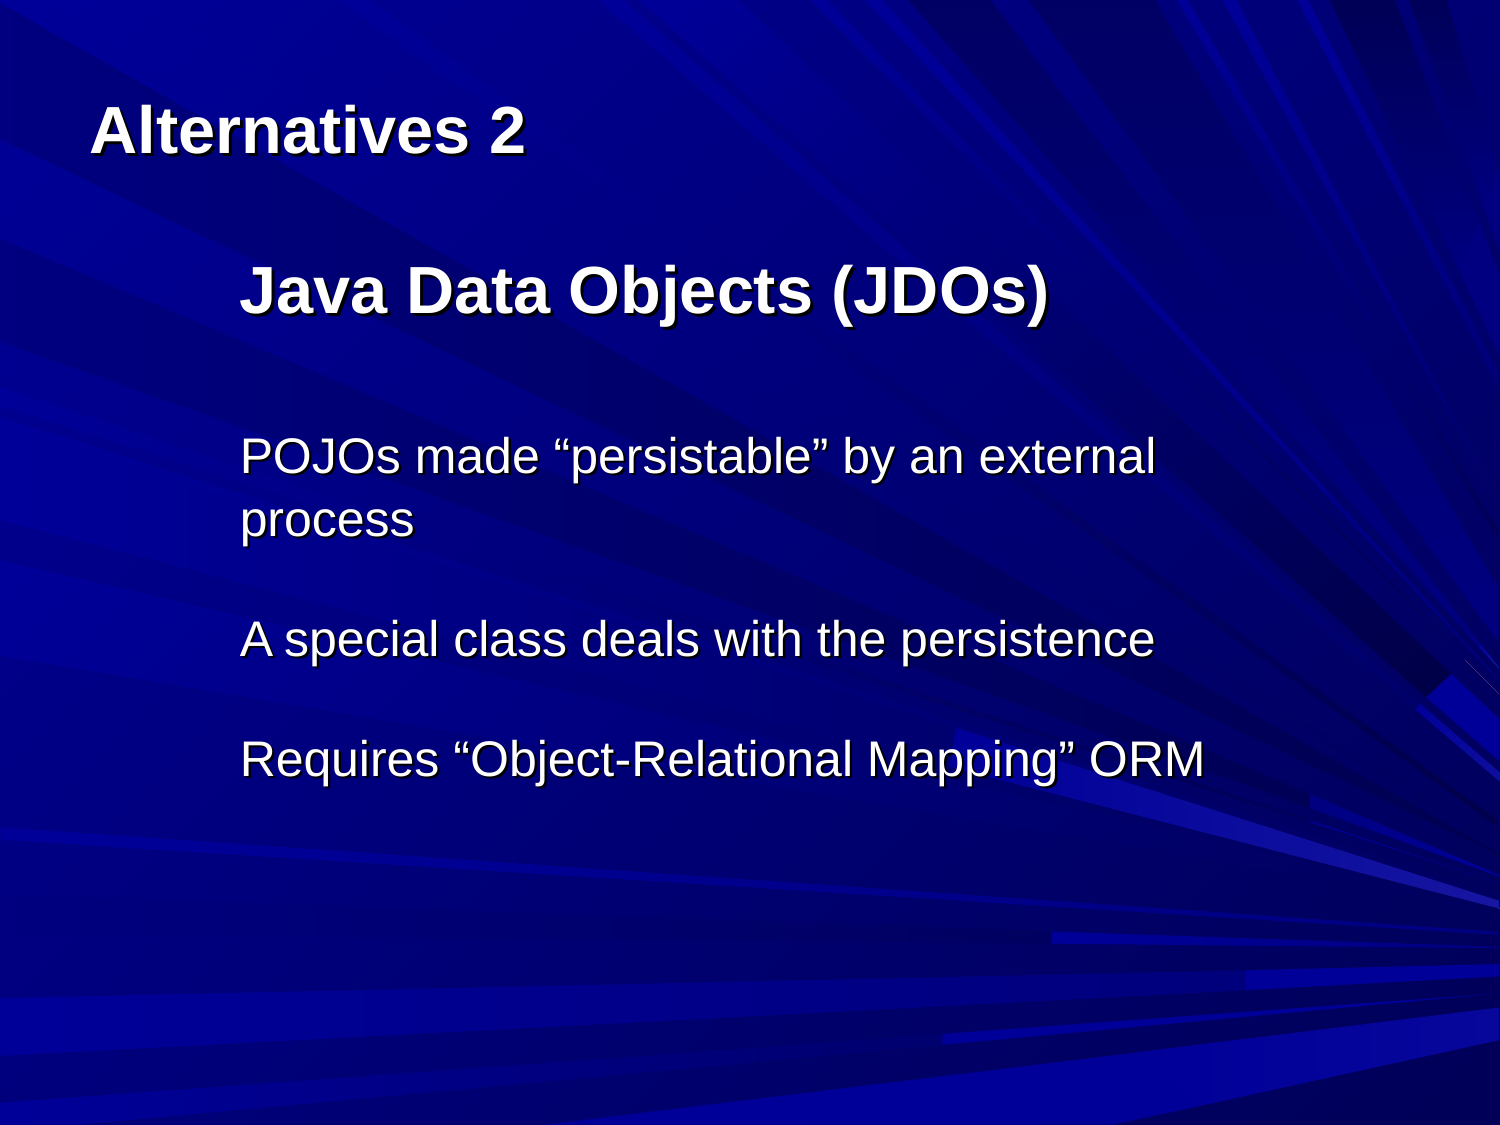

# Alternatives 2 Java Data Objects (JDOs) POJOs made “persistable” by an external 		process A special class deals with the persistence Requires “Object-Relational Mapping” ORM